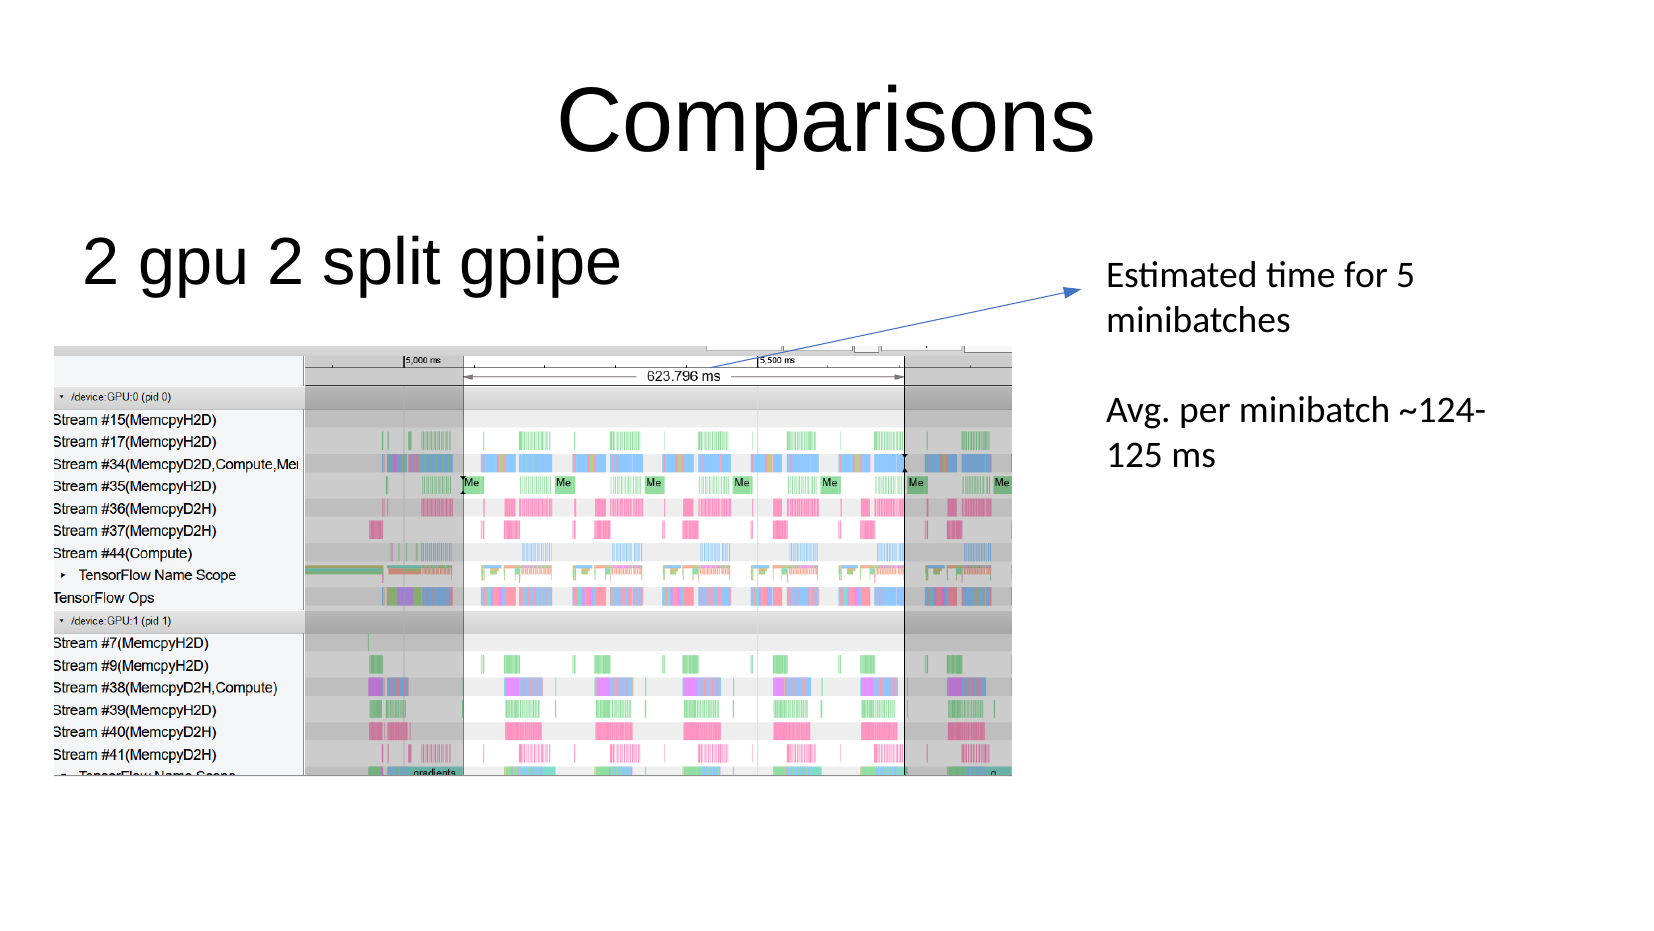

# Comparisons
2 gpu 2 split gpipe
Estimated time for 5 minibatches
Avg. per minibatch ~124-125 ms